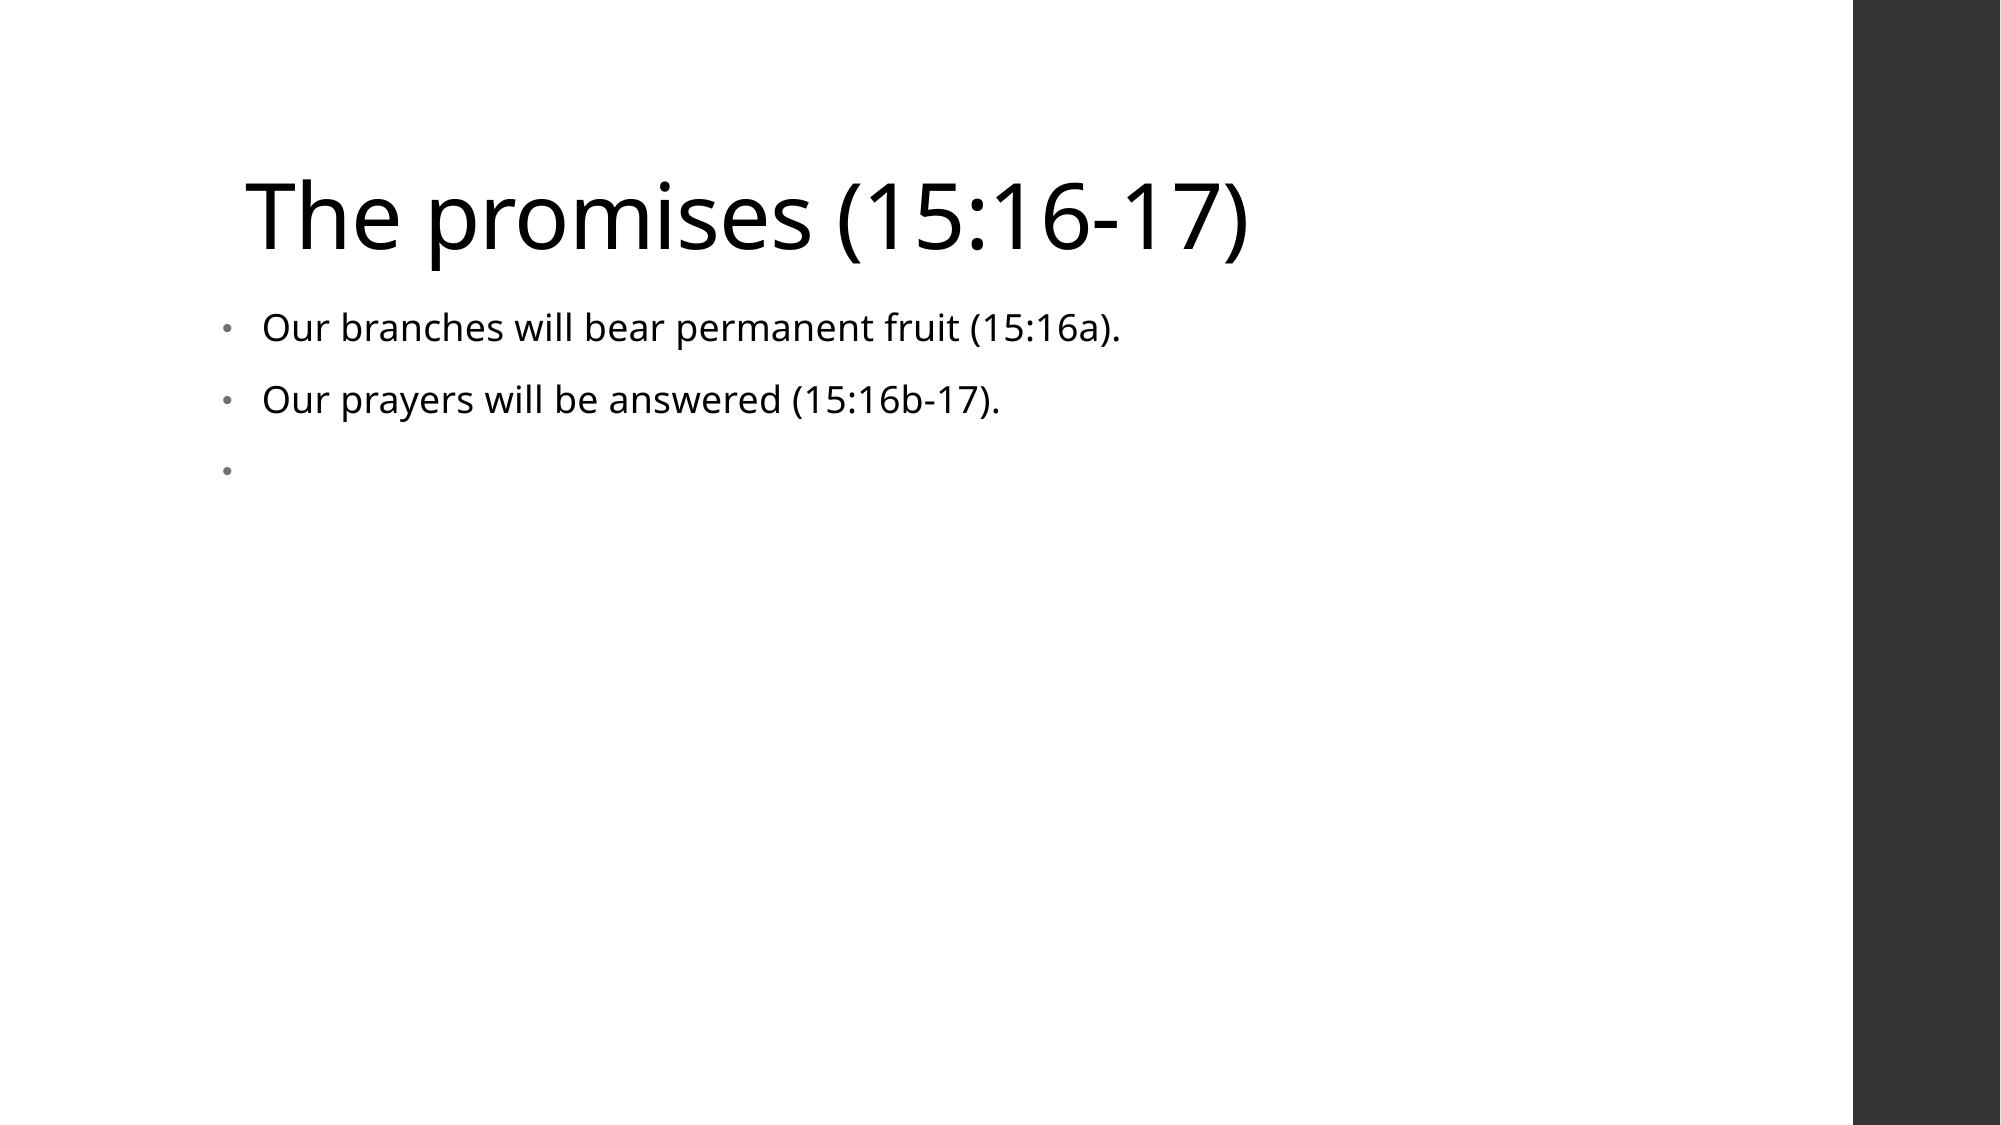

# The promises (15:16-17)
 Our branches will bear permanent fruit (15:16a).
 Our prayers will be answered (15:16b-17).